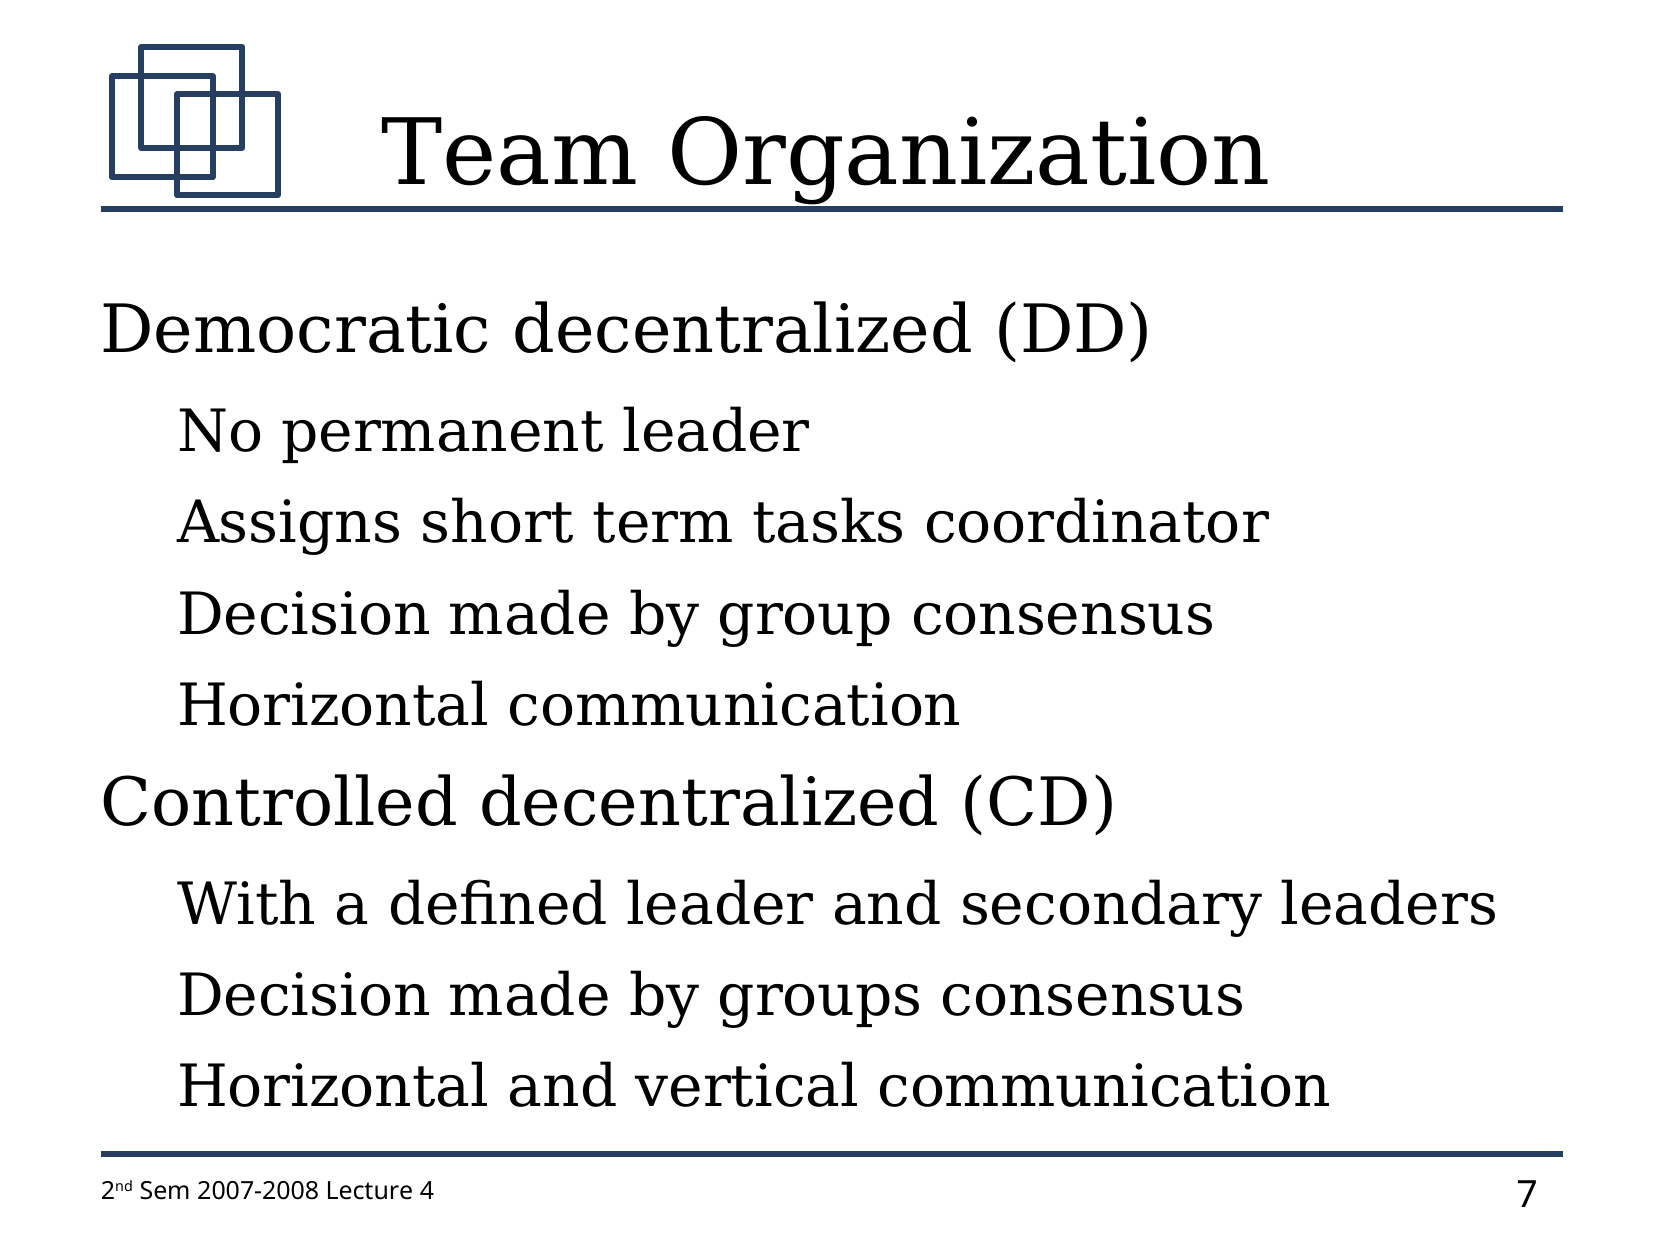

# Team Organization
Democratic decentralized (DD)
No permanent leader
Assigns short term tasks coordinator
Decision made by group consensus
Horizontal communication
Controlled decentralized (CD)
With a defined leader and secondary leaders
Decision made by groups consensus
Horizontal and vertical communication